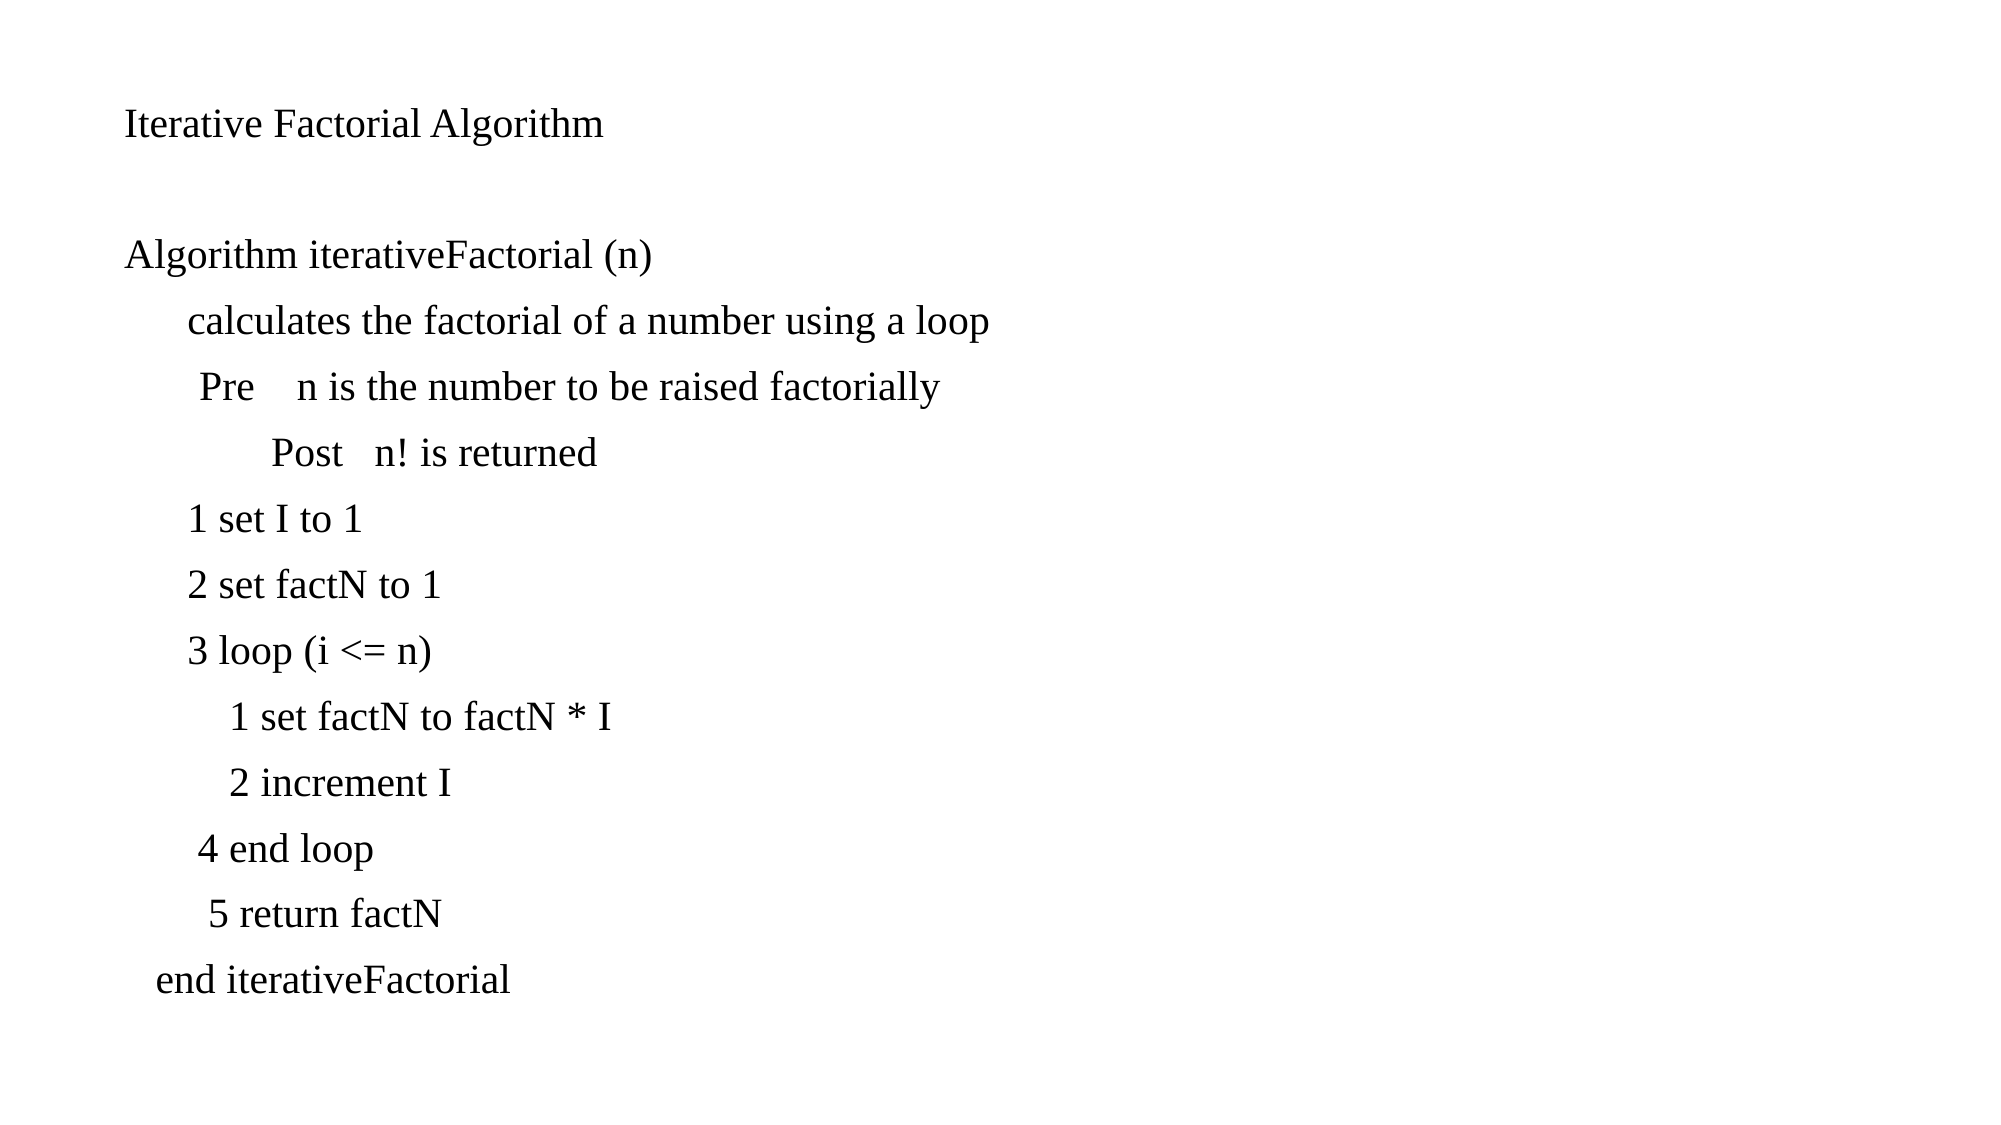

# Iterative Factorial Algorithm
Algorithm iterativeFactorial (n)
 calculates the factorial of a number using a loop
	Pre n is the number to be raised factorially
 Post n! is returned
 1 set I to 1
 2 set factN to 1
 3 loop (i <= n)
 1 set factN to factN * I
 2 increment I
 4 end loop
 5 return factN
 end iterativeFactorial